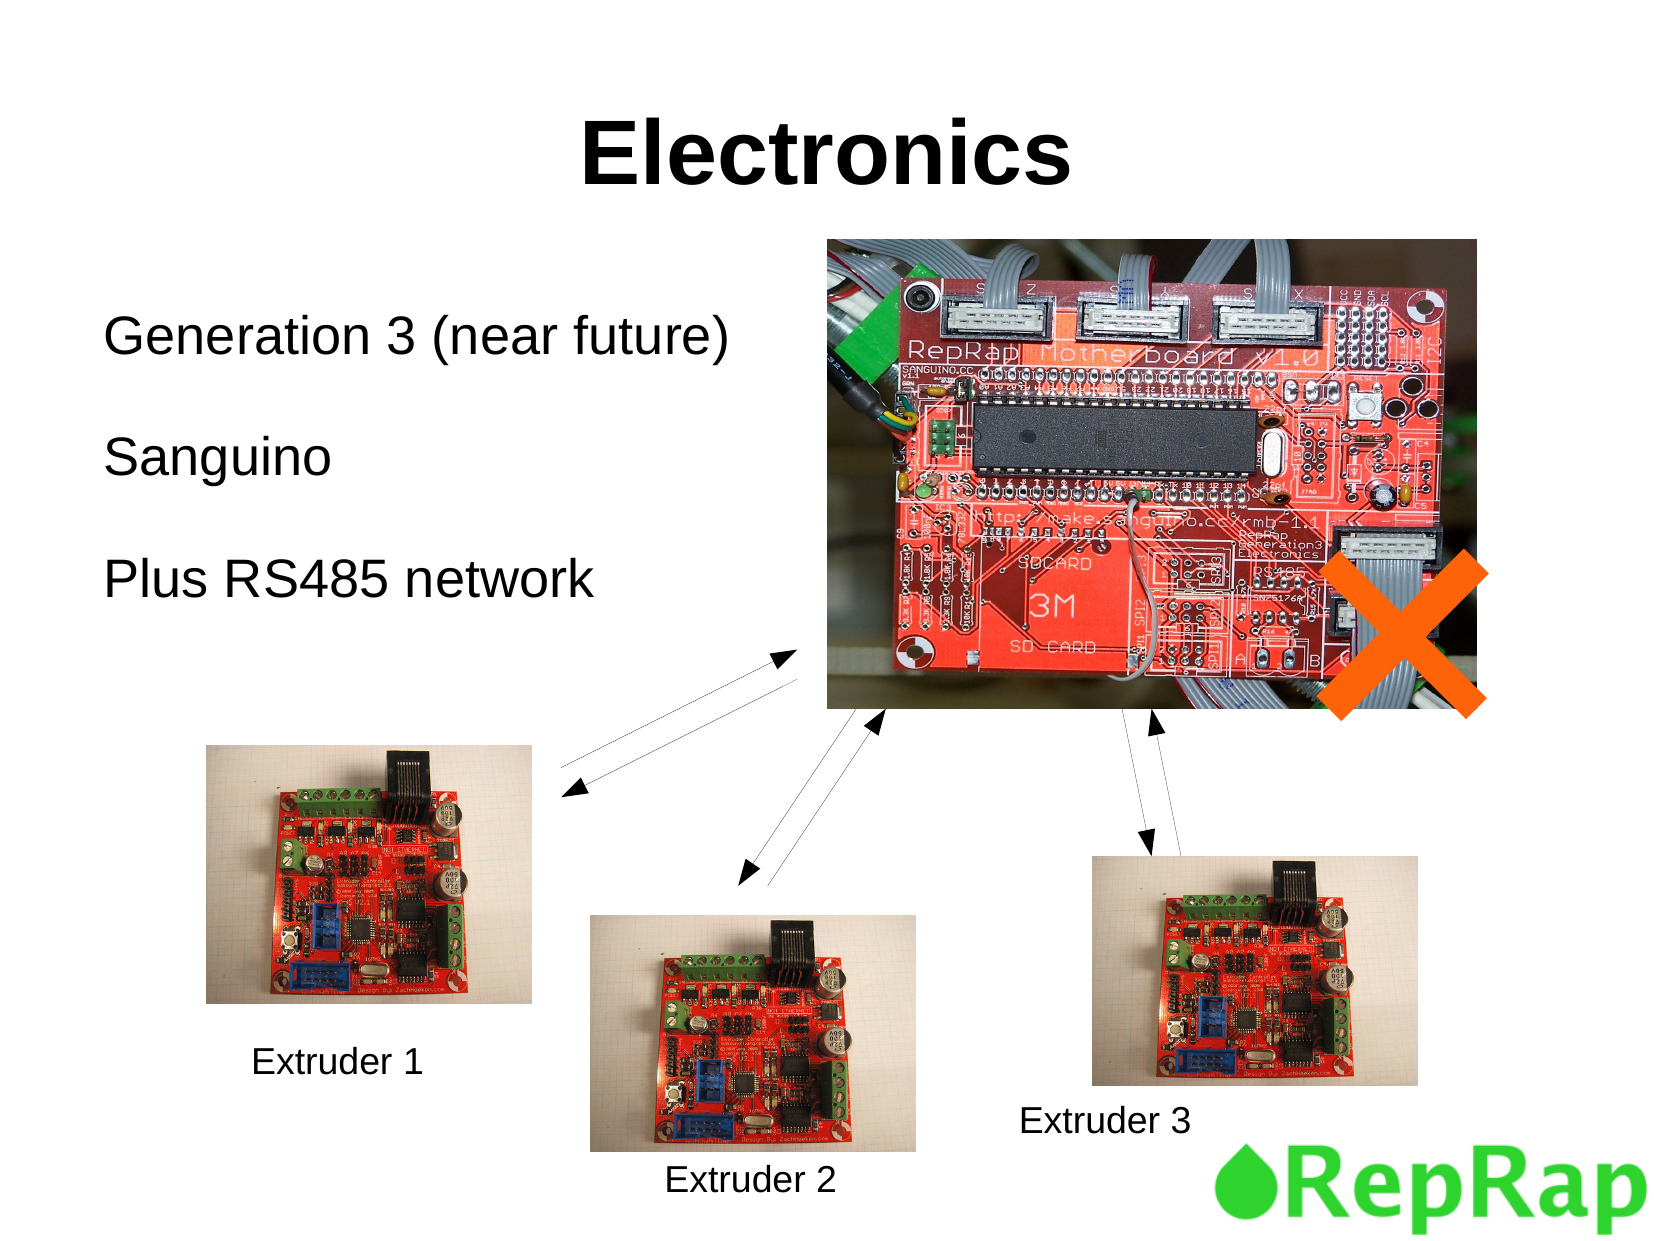

# Electronics
Generation 3 (near future)
Sanguino
Plus RS485 network
Extruder 1
Extruder 3
Extruder 2